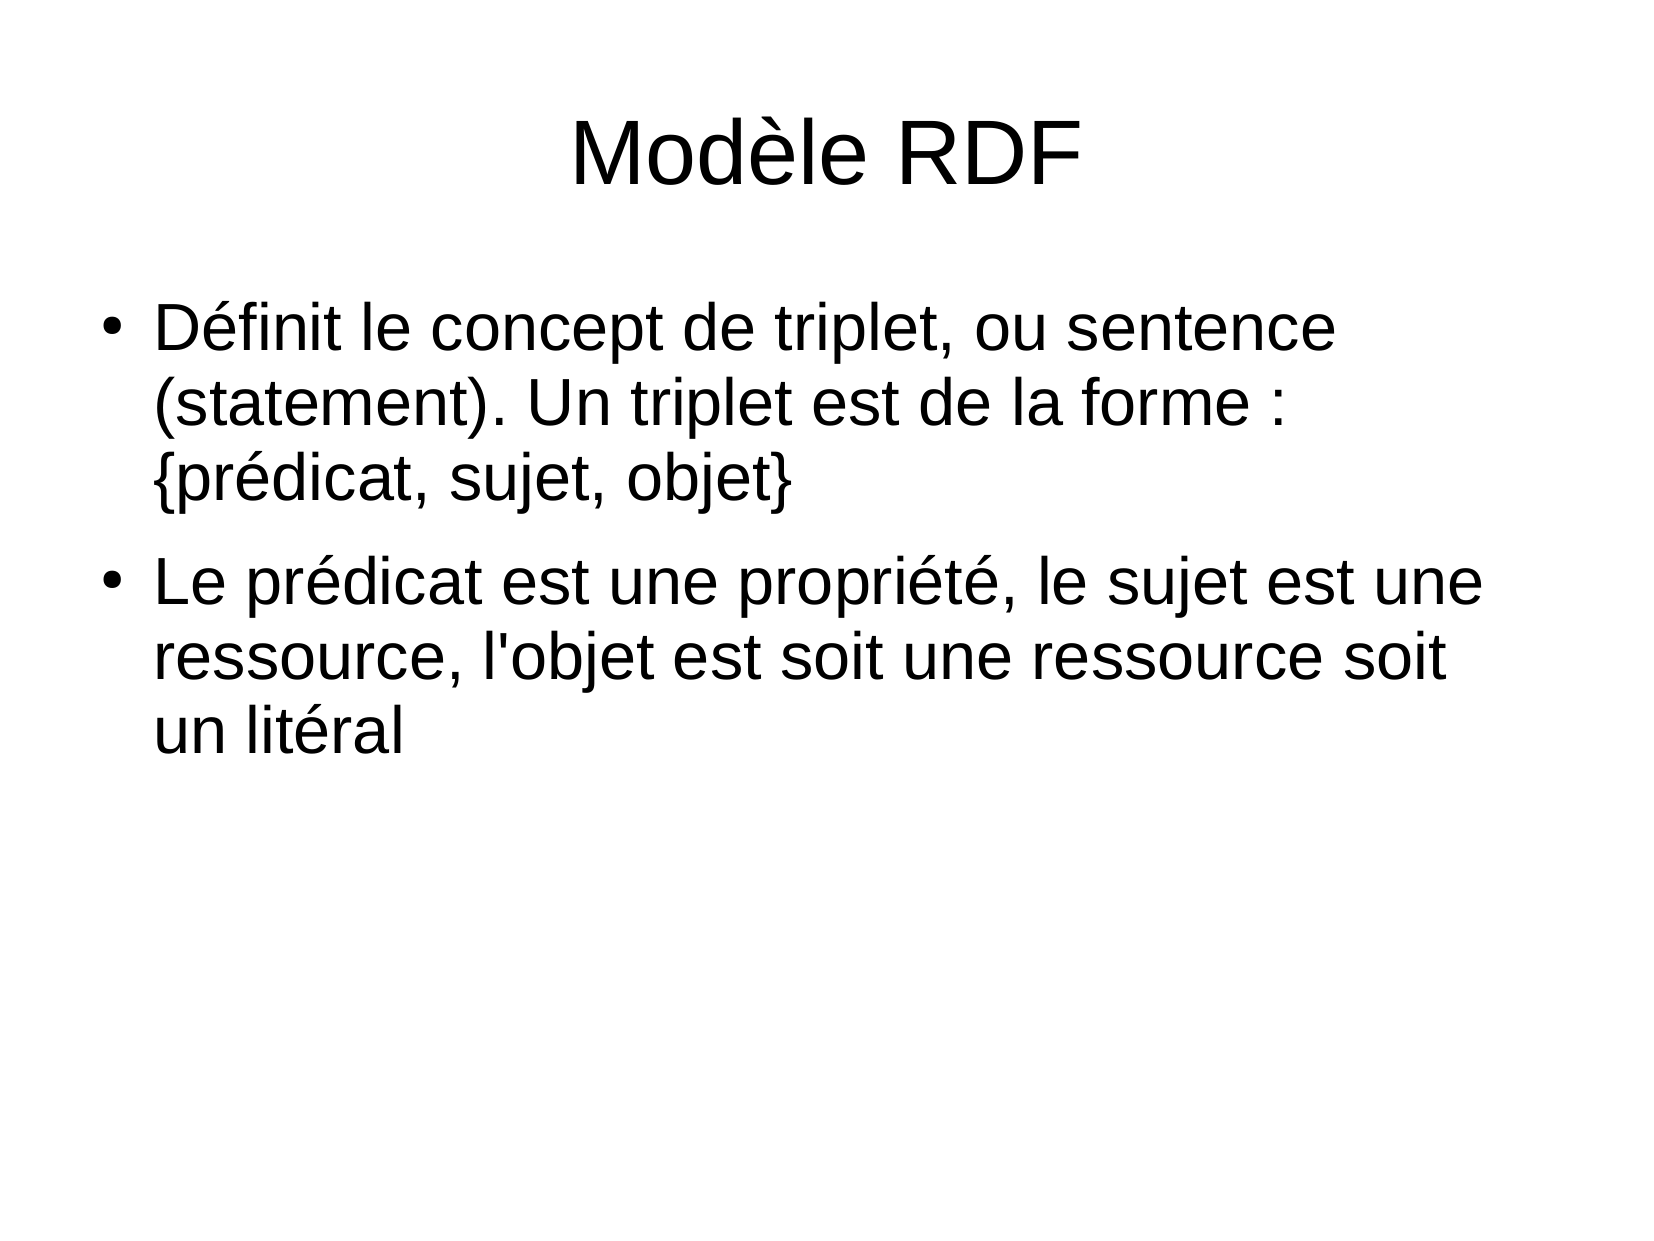

# Modèle RDF
Définit le concept de triplet, ou sentence (statement). Un triplet est de la forme : {prédicat, sujet, objet}
Le prédicat est une propriété, le sujet est une ressource, l'objet est soit une ressource soit un litéral